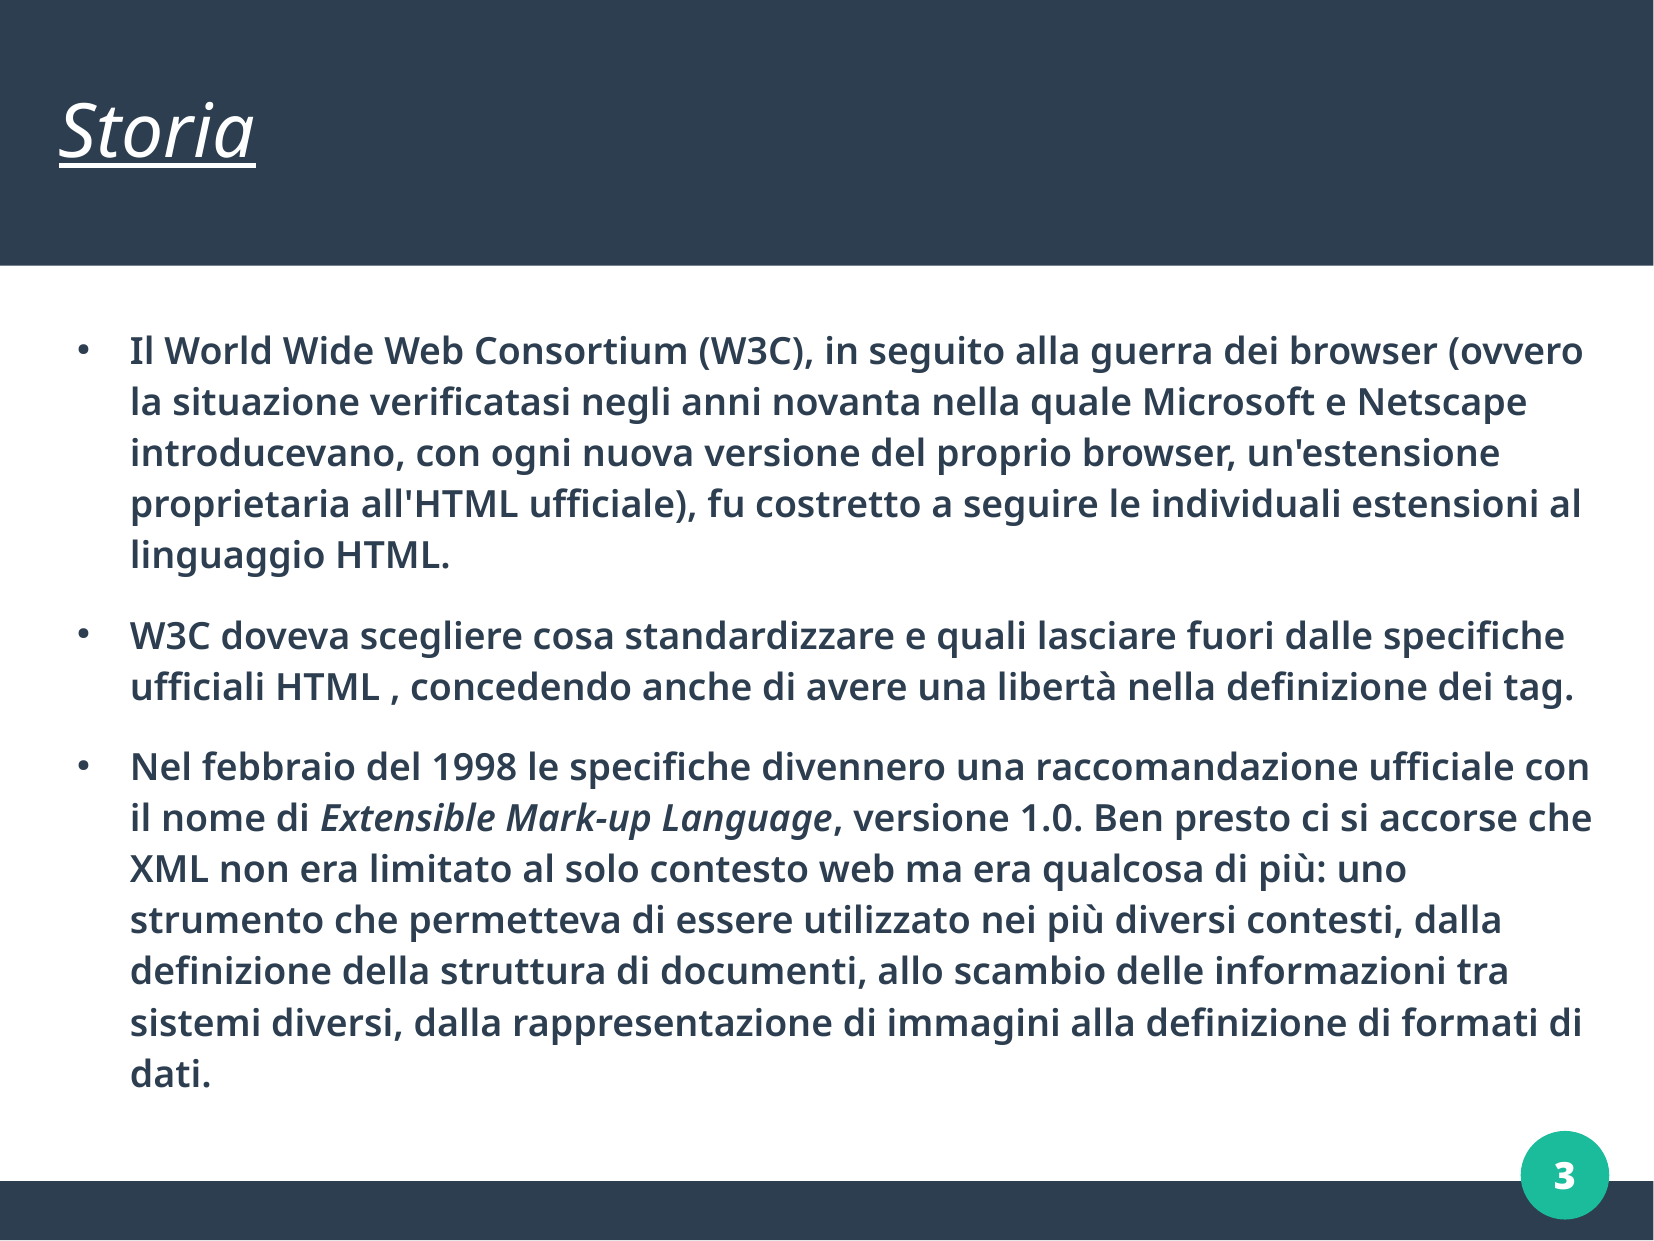

# Storia
Il World Wide Web Consortium (W3C), in seguito alla guerra dei browser (ovvero la situazione verificatasi negli anni novanta nella quale Microsoft e Netscape introducevano, con ogni nuova versione del proprio browser, un'estensione proprietaria all'HTML ufficiale), fu costretto a seguire le individuali estensioni al linguaggio HTML.
W3C doveva scegliere cosa standardizzare e quali lasciare fuori dalle specifiche ufficiali HTML , concedendo anche di avere una libertà nella definizione dei tag.
Nel febbraio del 1998 le specifiche divennero una raccomandazione ufficiale con il nome di Extensible Mark-up Language, versione 1.0. Ben presto ci si accorse che XML non era limitato al solo contesto web ma era qualcosa di più: uno strumento che permetteva di essere utilizzato nei più diversi contesti, dalla definizione della struttura di documenti, allo scambio delle informazioni tra sistemi diversi, dalla rappresentazione di immagini alla definizione di formati di dati.
3